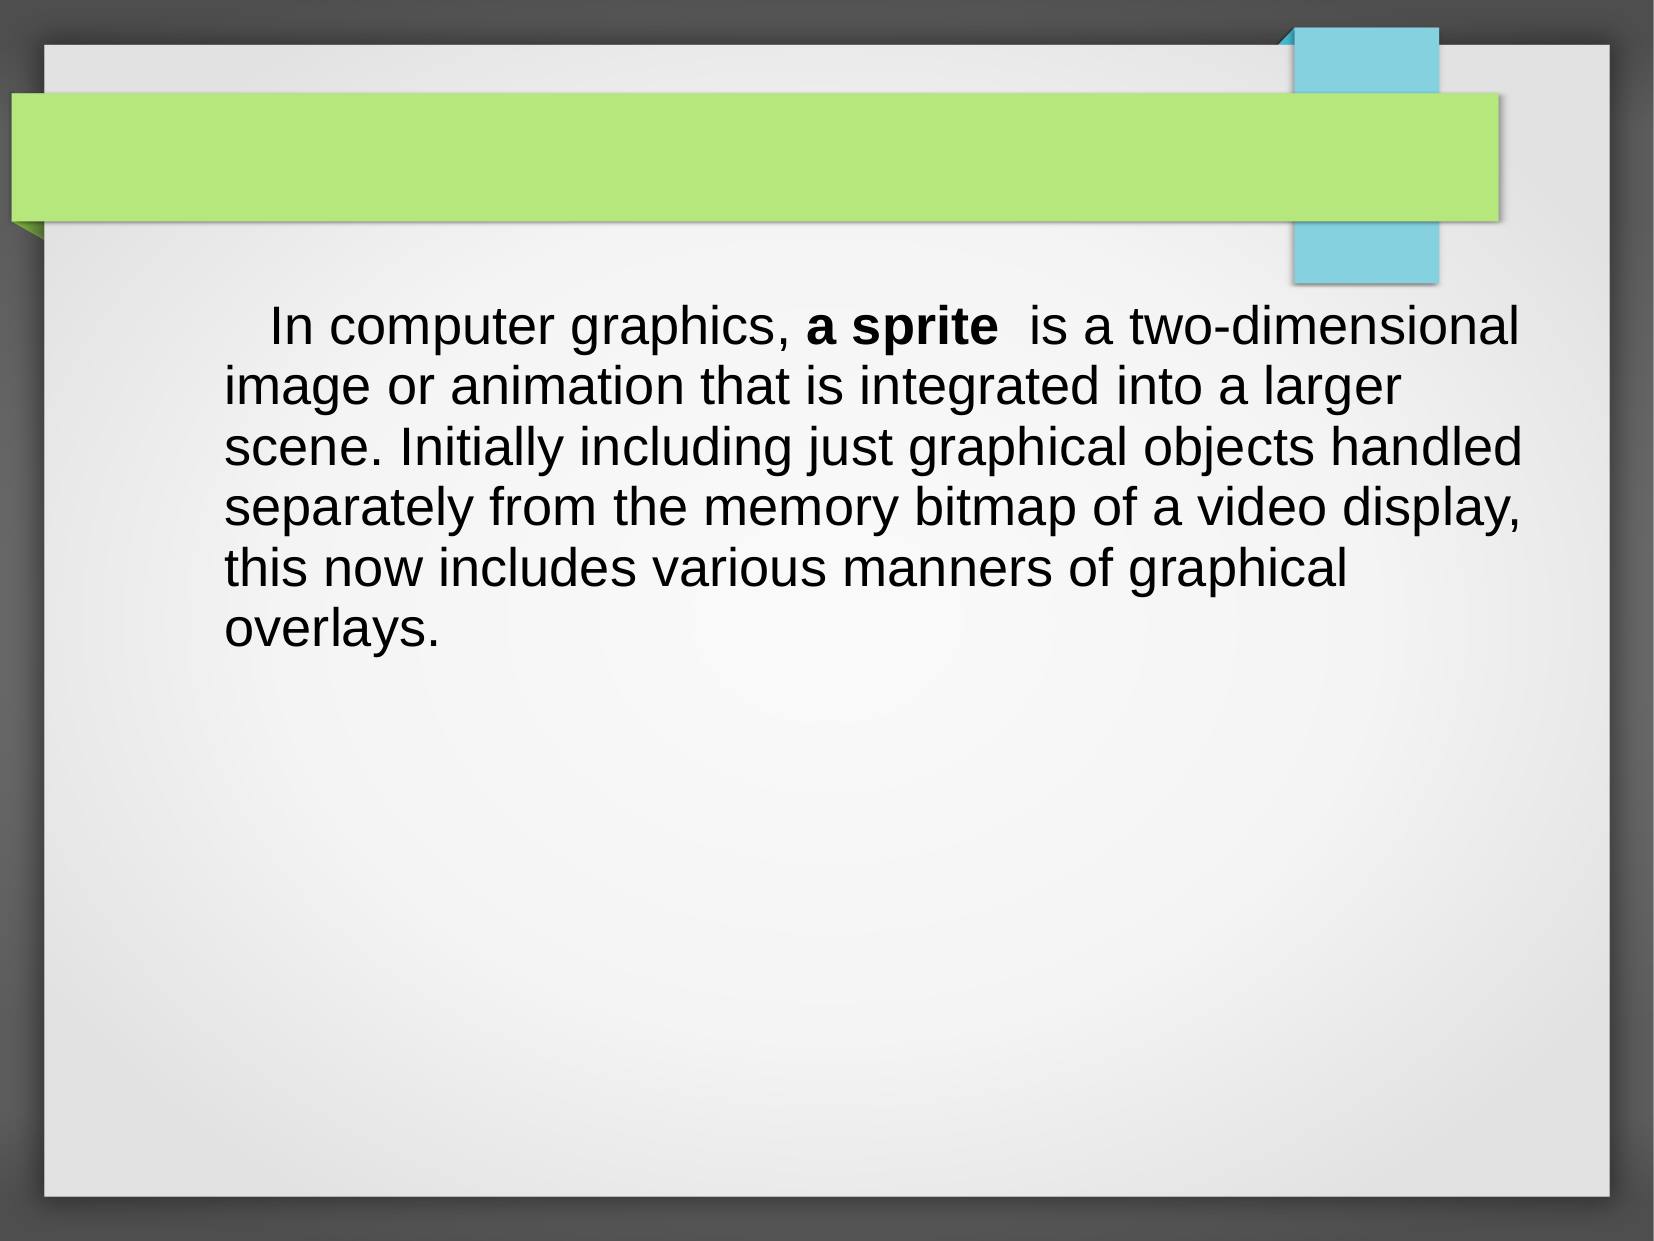

#
 In computer graphics, a sprite is a two-dimensional image or animation that is integrated into a larger scene. Initially including just graphical objects handled separately from the memory bitmap of a video display, this now includes various manners of graphical overlays.